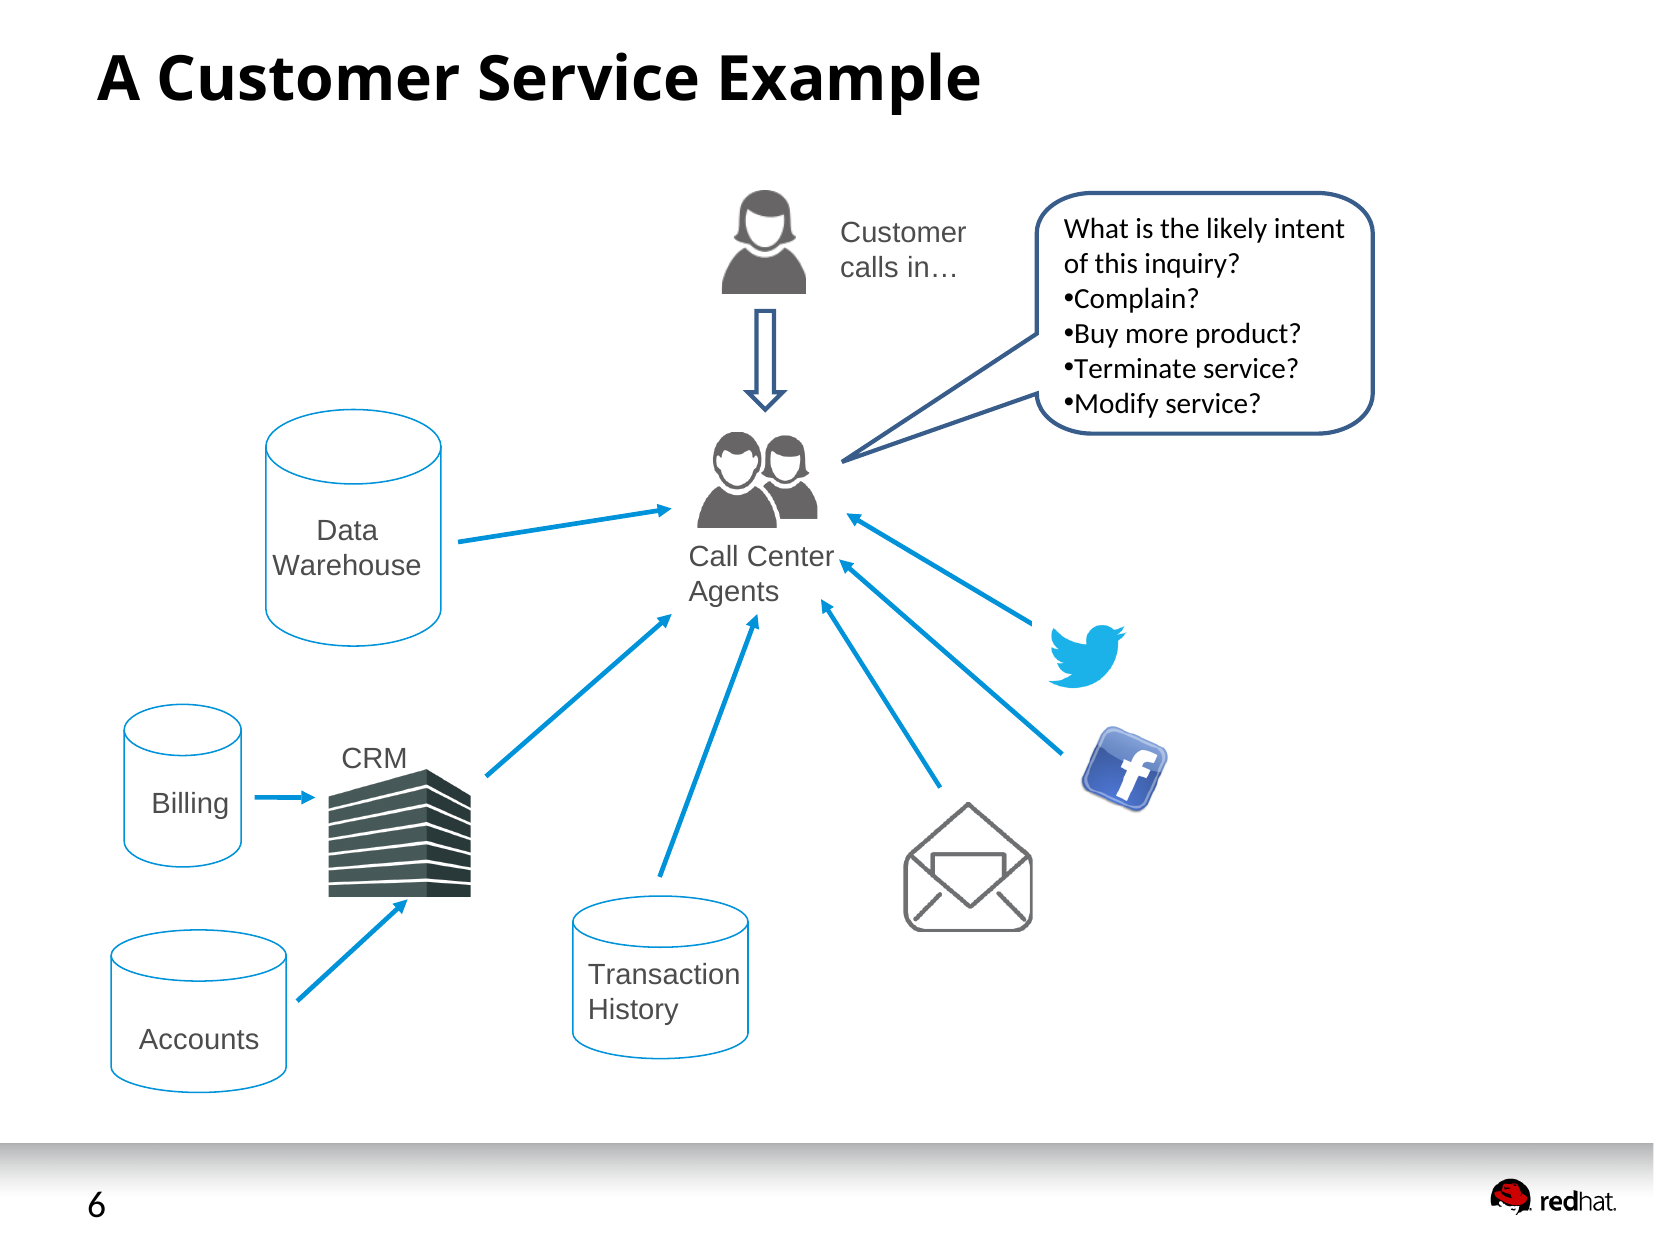

# A Customer Service Example
What is the likely intent of this inquiry?
Complain?
Buy more product?
Terminate service?
Modify service?
Customer calls in…
Data Warehouse
Call Center Agents
CRM
Billing
Transaction History
Accounts